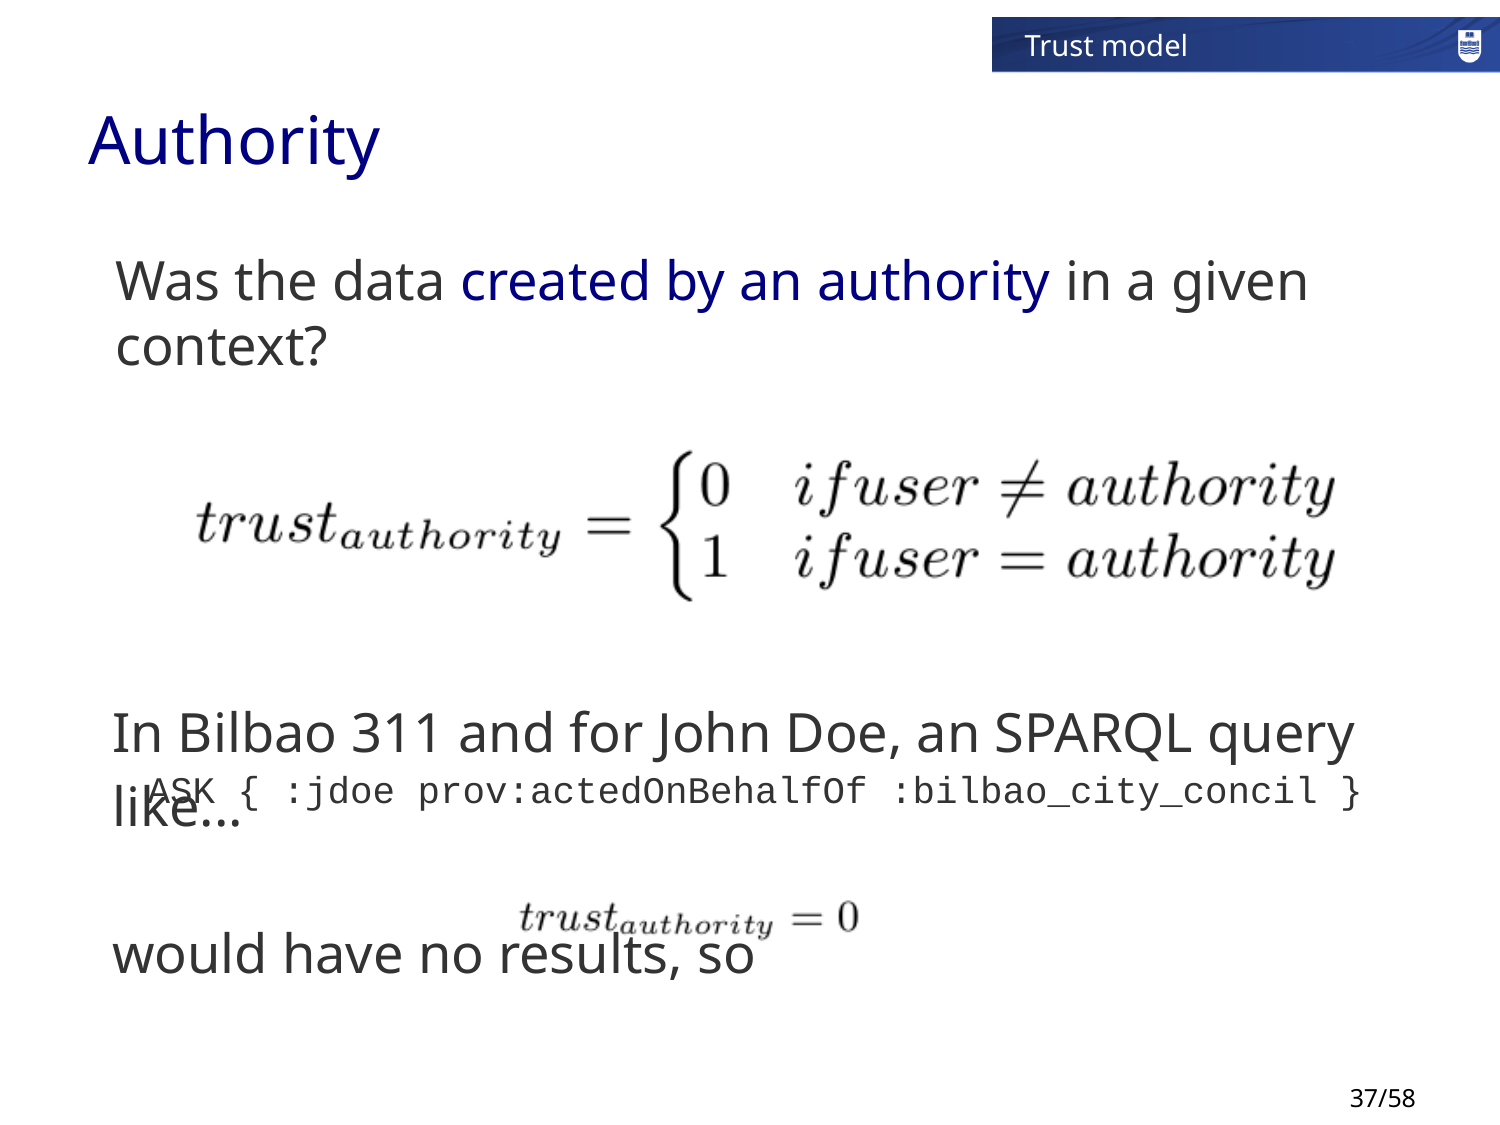

Trust model
# Authority
Was the data created by an authority in a given context?
In Bilbao 311 and for John Doe, an SPARQL query like...
would have no results, so
ASK { :jdoe prov:actedOnBehalfOf :bilbao_city_concil }